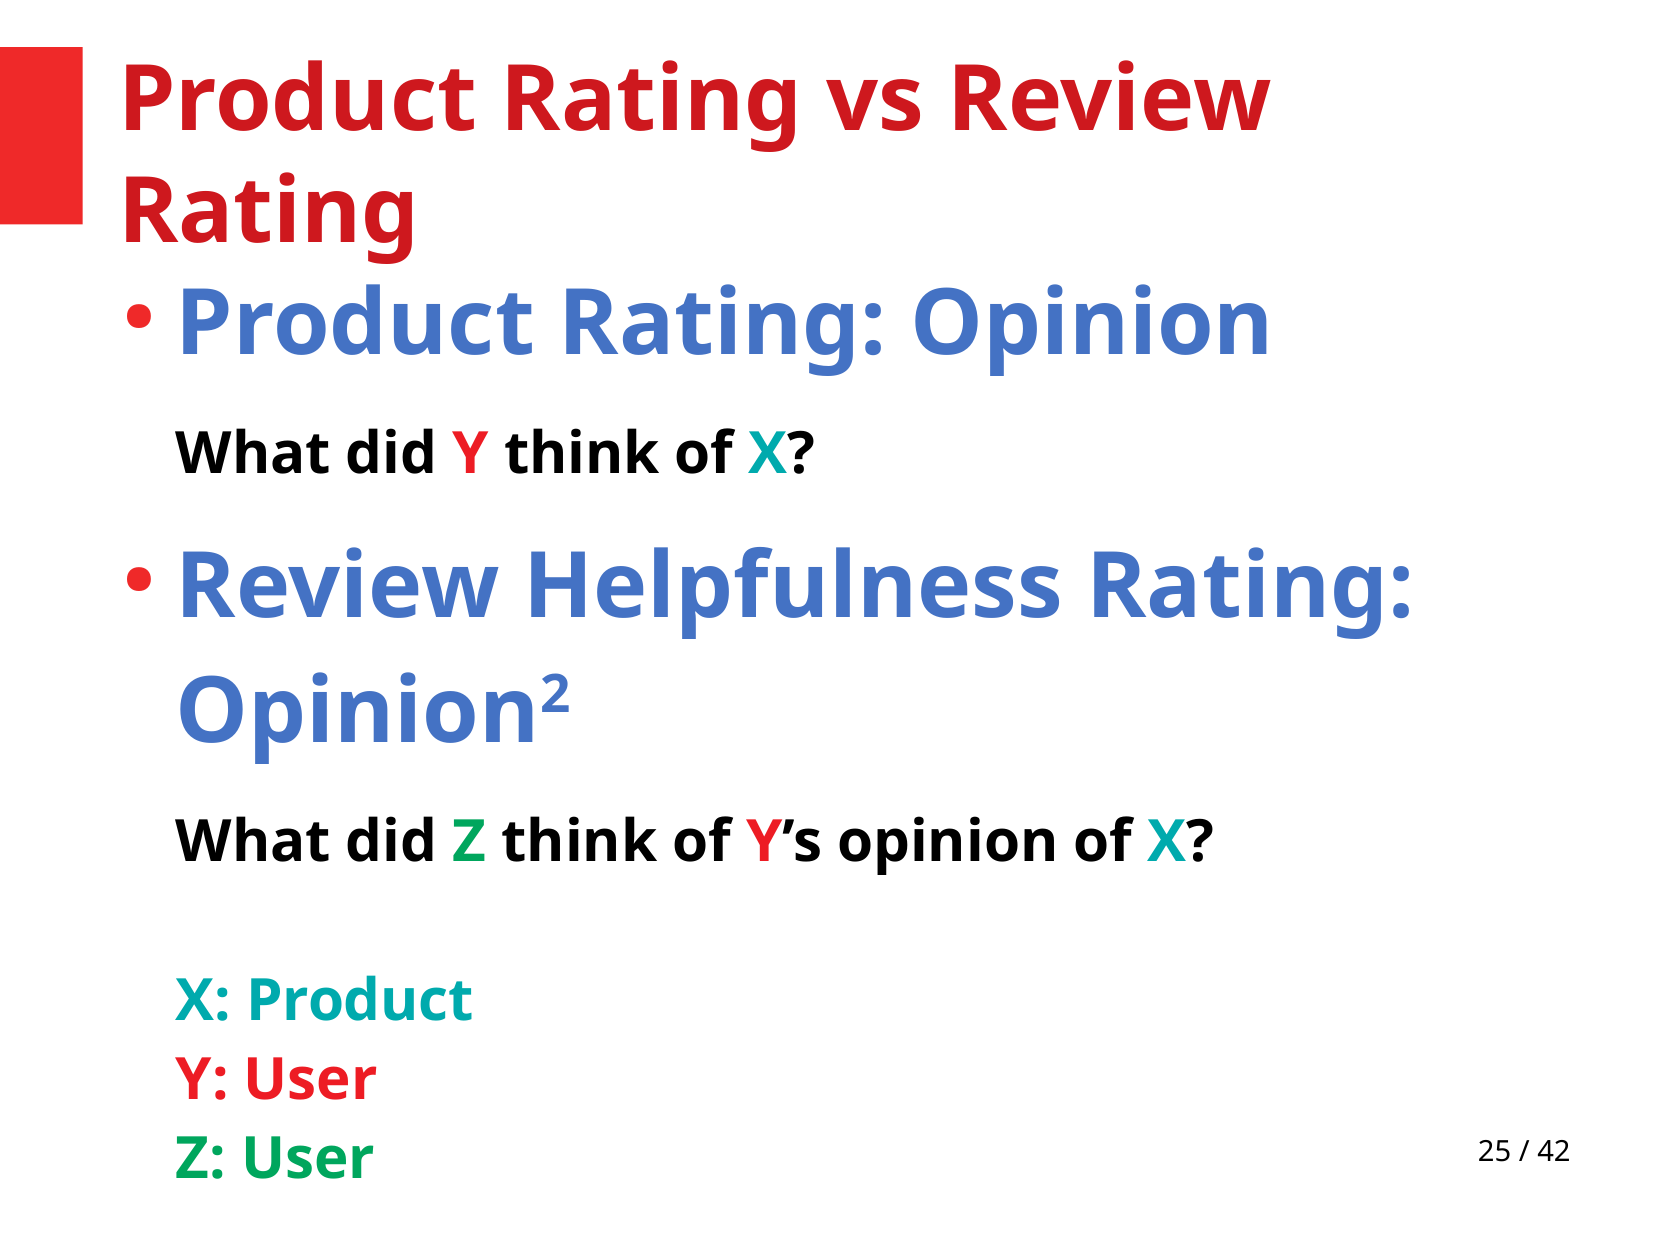

# Product Rating vs Review Rating
Product Rating: Opinion
What did Y think of X?
Review Helpfulness Rating: Opinion2
What did Z think of Y’s opinion of X?
X: Product
Y: User
Z: User
25